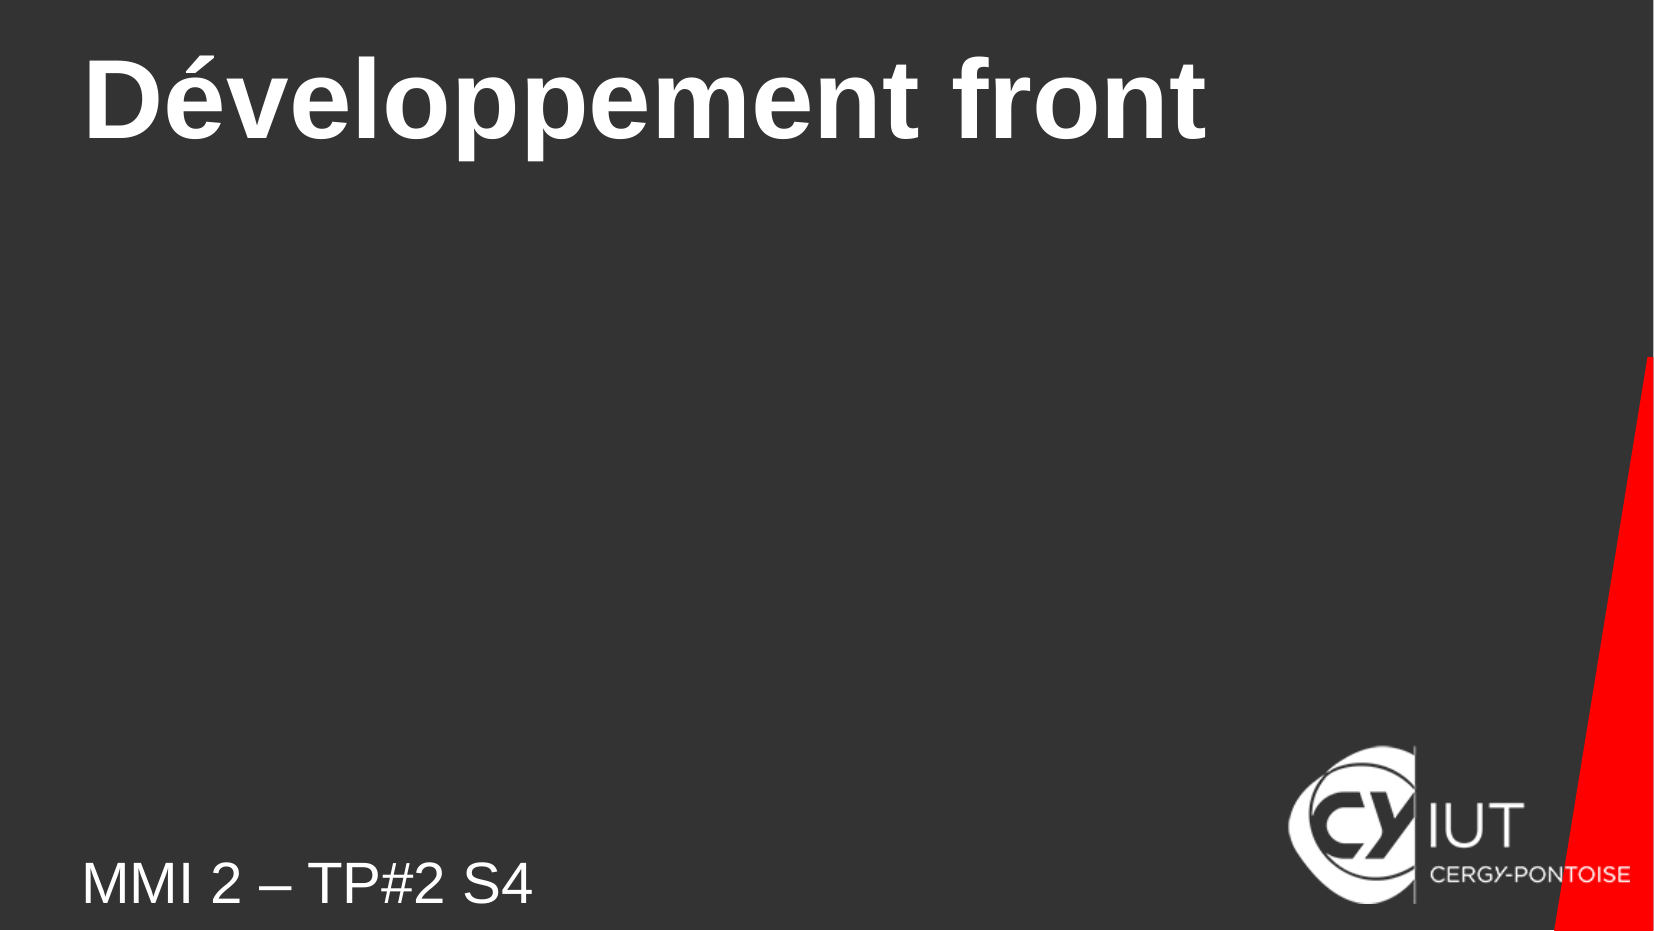

# Développement front
MMI 2 – TP#2 S4